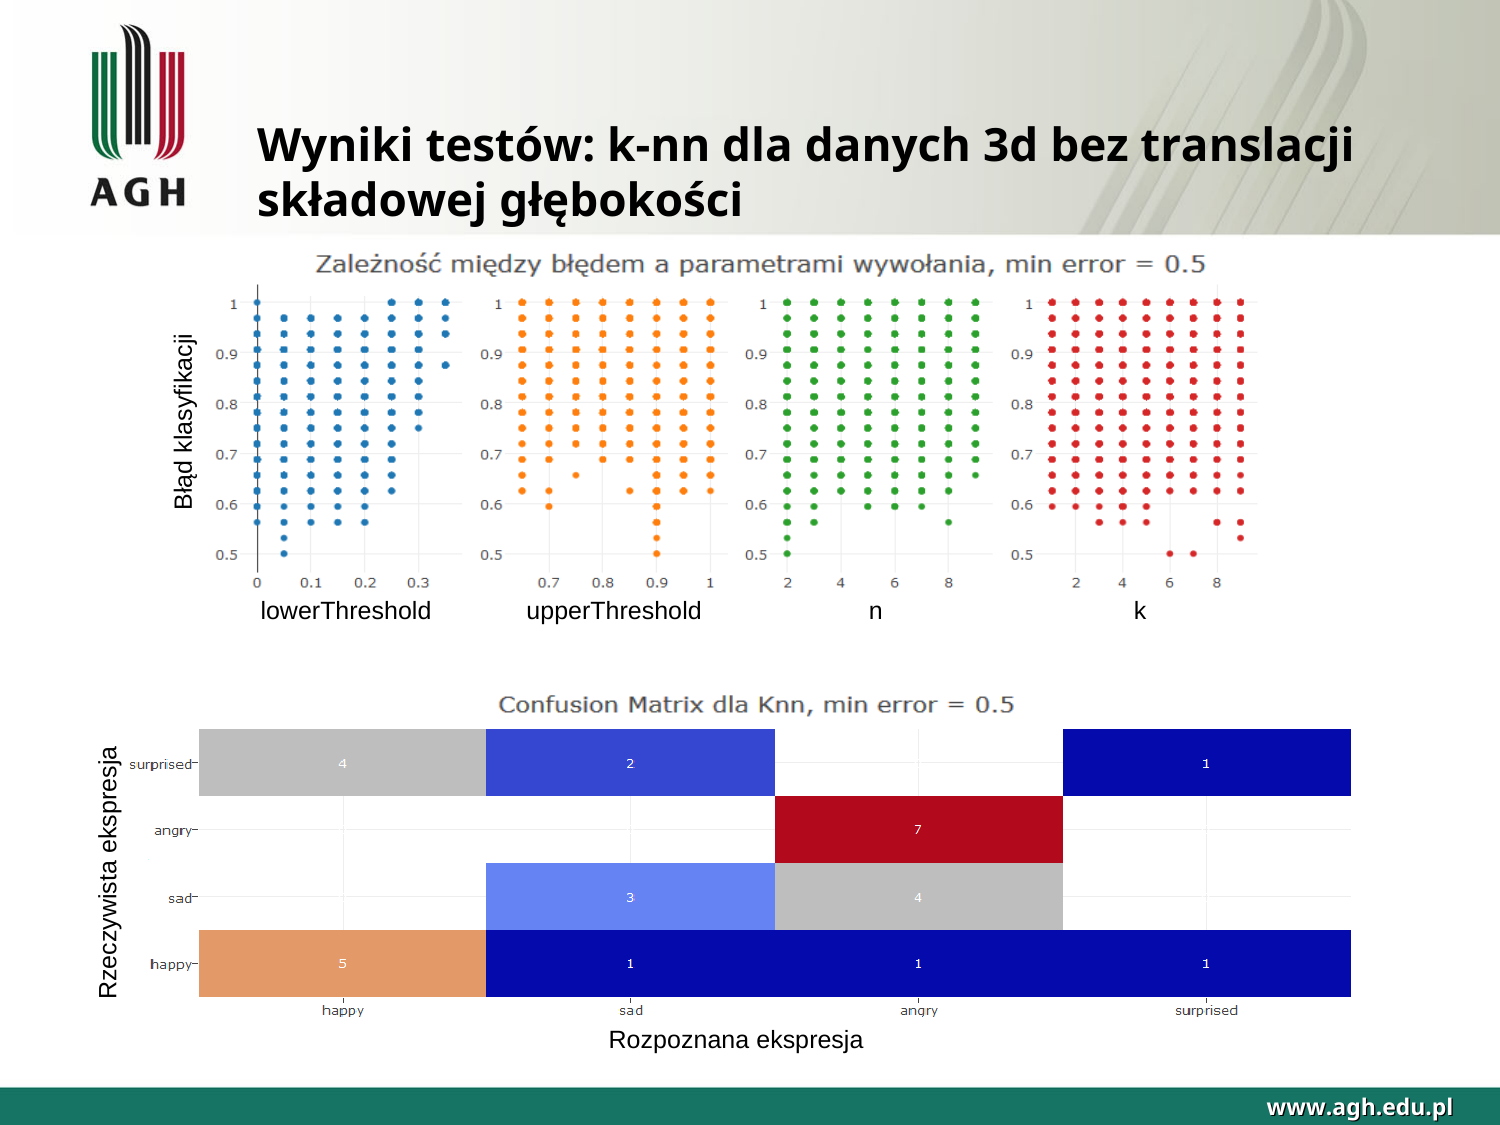

# Wyniki testów: k-nn dla danych 3d bez translacji składowej głębokości
Błąd klasyfikacji
lowerThreshold
upperThreshold
n
k
Rzeczywista ekspresja
Rozpoznana ekspresja
www.agh.edu.pl